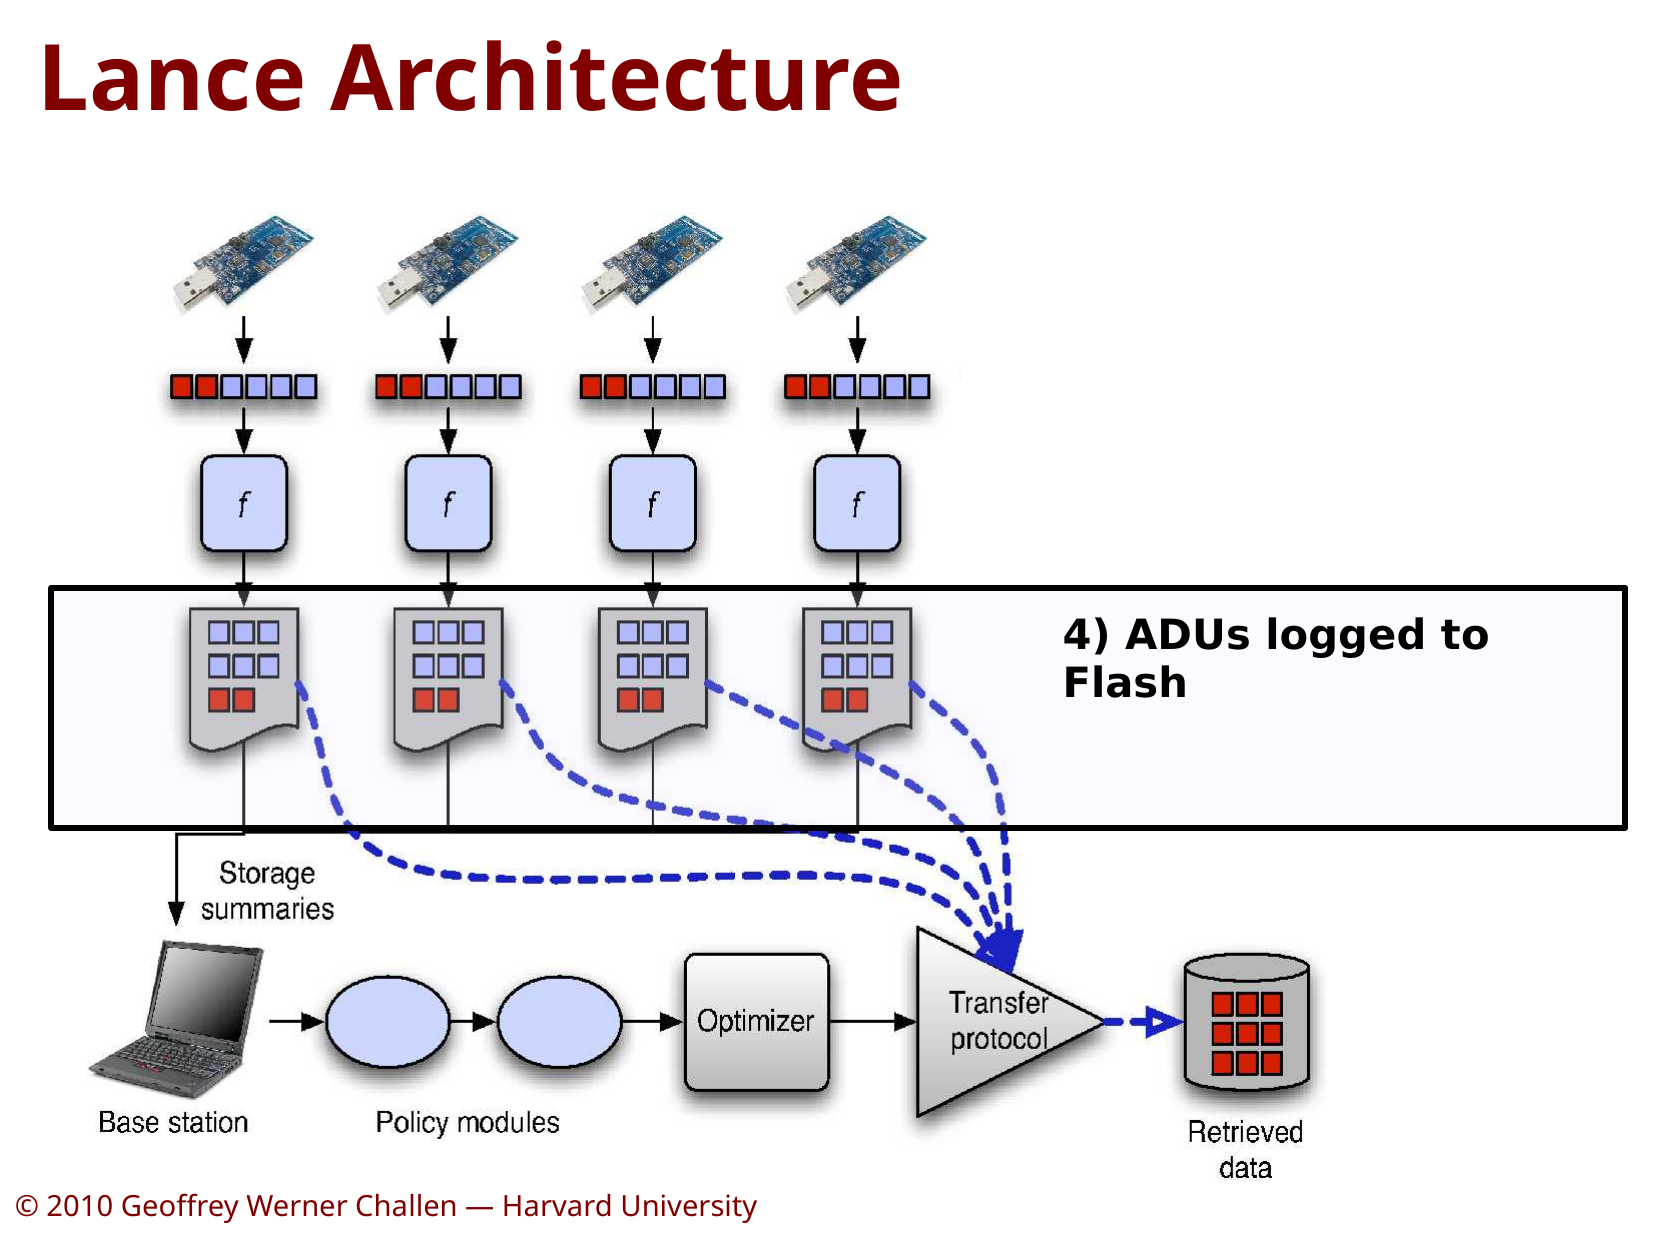

# Lance Architecture
4) ADUs logged to Flash